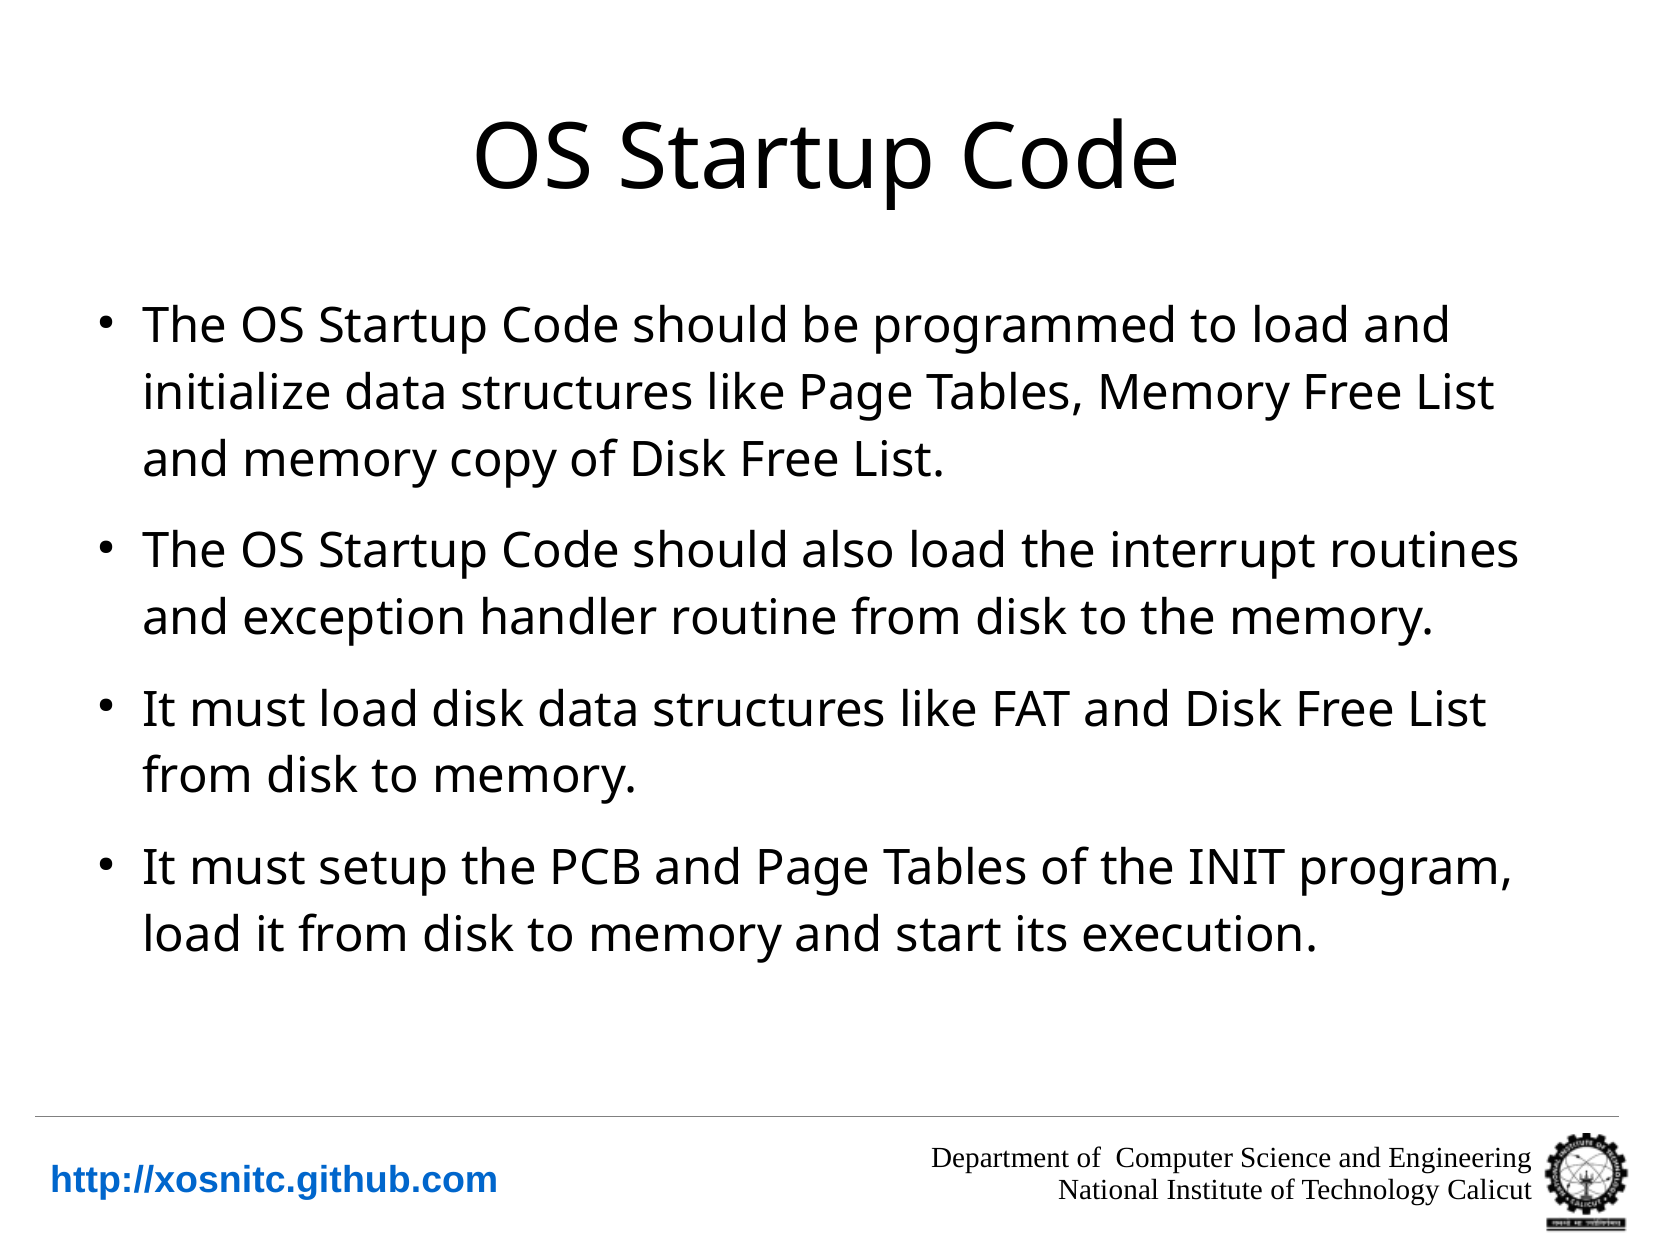

# OS Startup Code
The OS Startup Code should be programmed to load and initialize data structures like Page Tables, Memory Free List and memory copy of Disk Free List.
The OS Startup Code should also load the interrupt routines and exception handler routine from disk to the memory.
It must load disk data structures like FAT and Disk Free List from disk to memory.
It must setup the PCB and Page Tables of the INIT program, load it from disk to memory and start its execution.